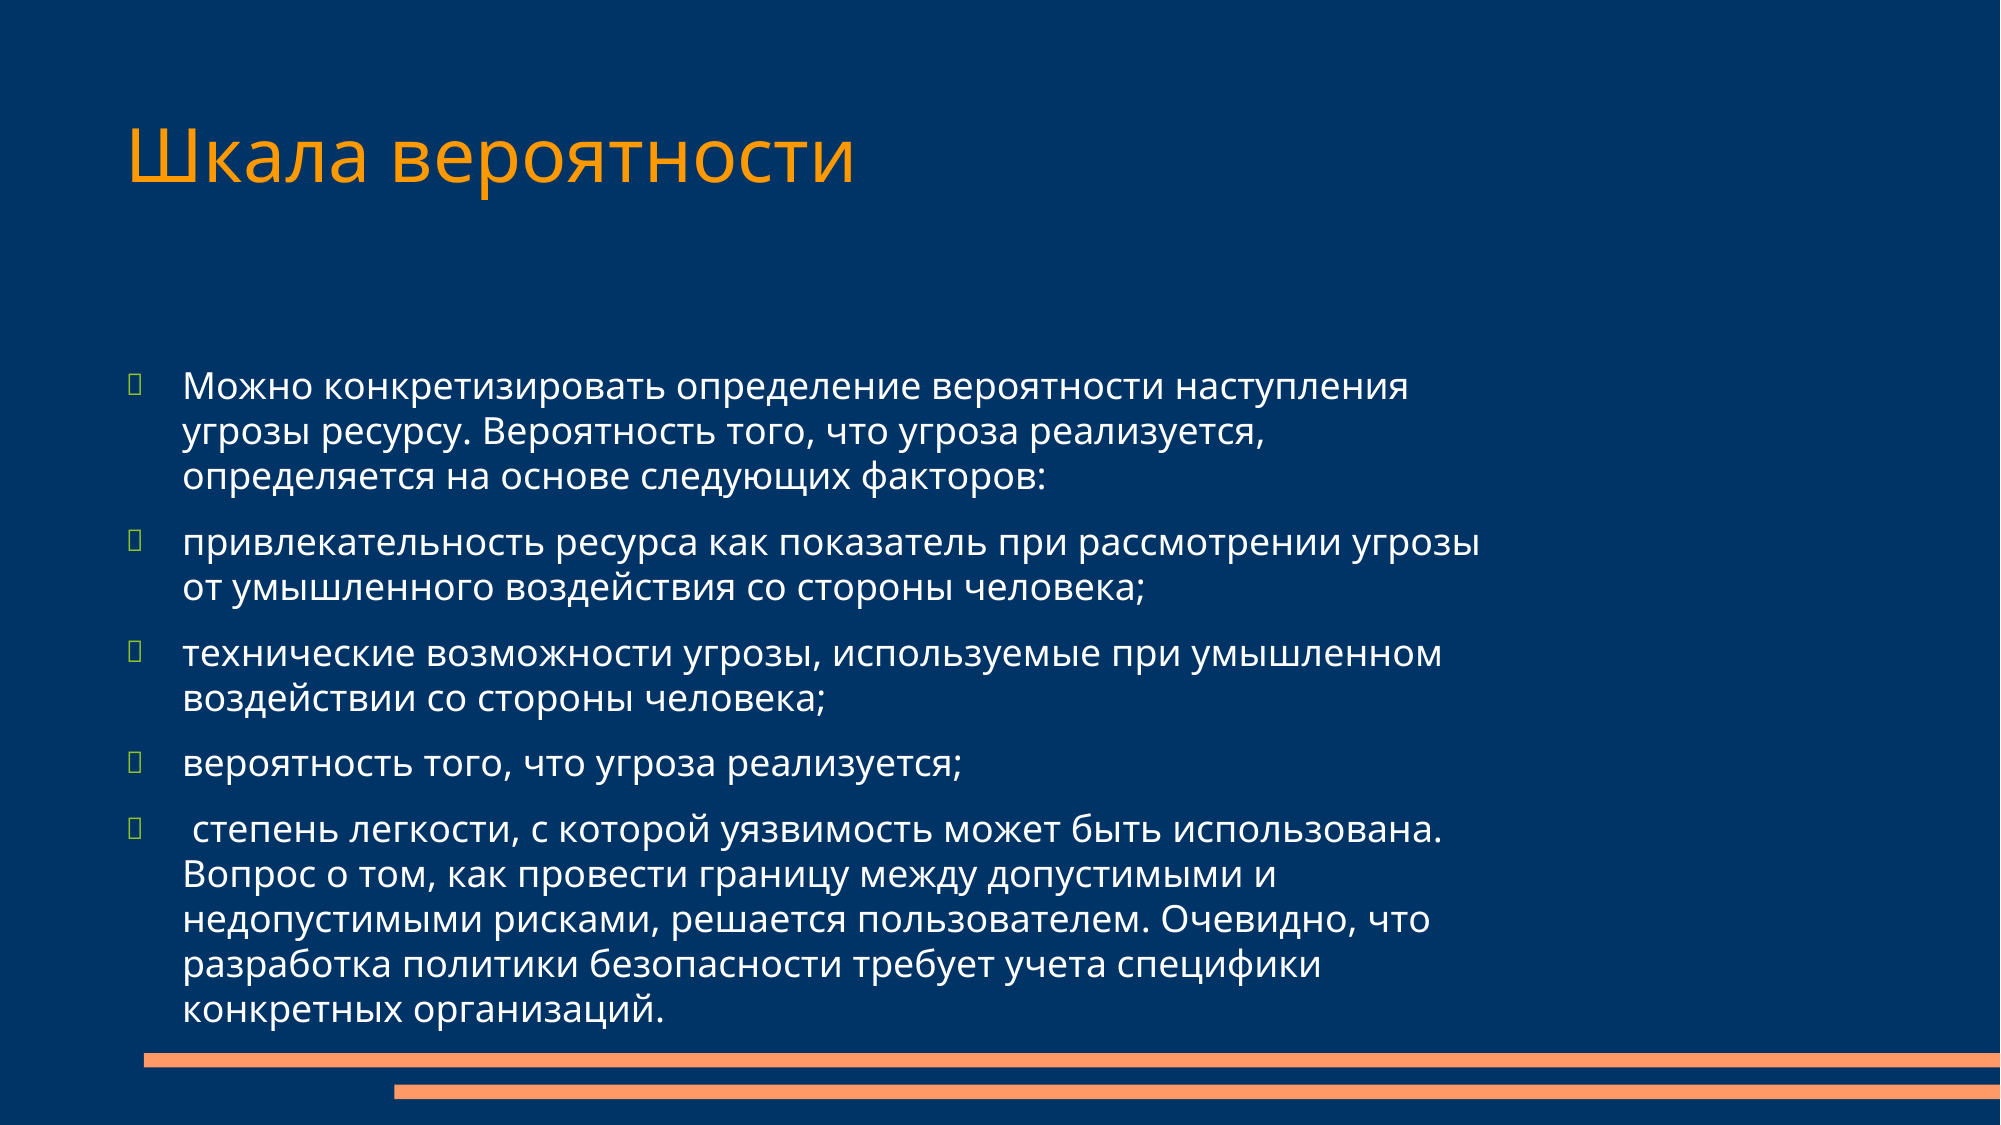

# Шкала вероятности
Можно конкретизировать определение вероятности наступления угрозы ресурсу. Вероятность того, что угроза реализуется, определяется на основе следующих факторов:
привлекательность ресурса как показатель при рассмотрении угрозы от умышленного воздействия со стороны человека;
технические возможности угрозы, используемые при умышленном воздействии со стороны человека;
вероятность того, что угроза реализуется;
 степень легкости, с которой уязвимость может быть использована. Вопрос о том, как провести границу между допустимыми и недопустимыми рисками, решается пользователем. Очевидно, что разработка политики безопасности требует учета специфики конкретных организаций.